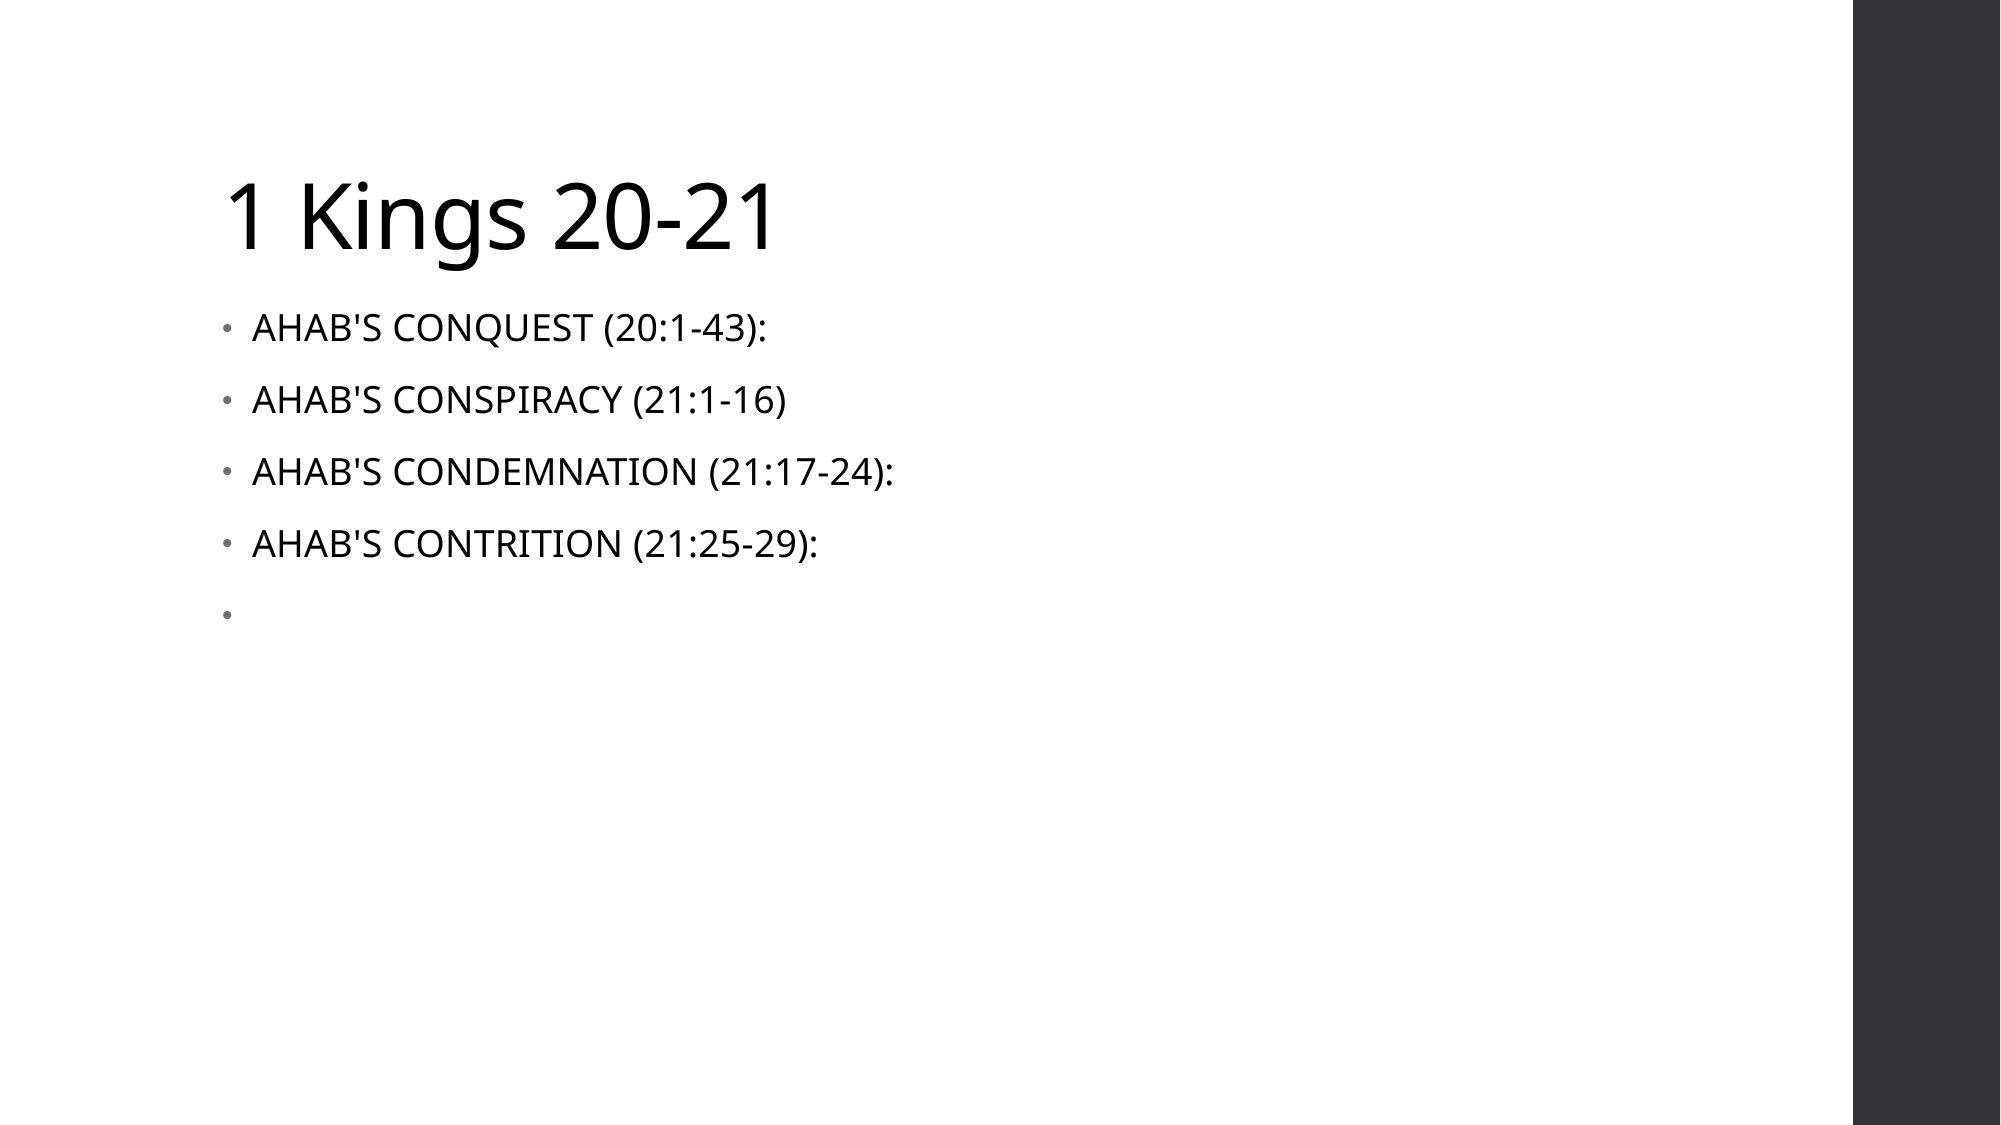

# 1 Kings 20-21
AHAB'S CONQUEST (20:1-43):
AHAB'S CONSPIRACY (21:1-16)
AHAB'S CONDEMNATION (21:17-24):
AHAB'S CONTRITION (21:25-29):